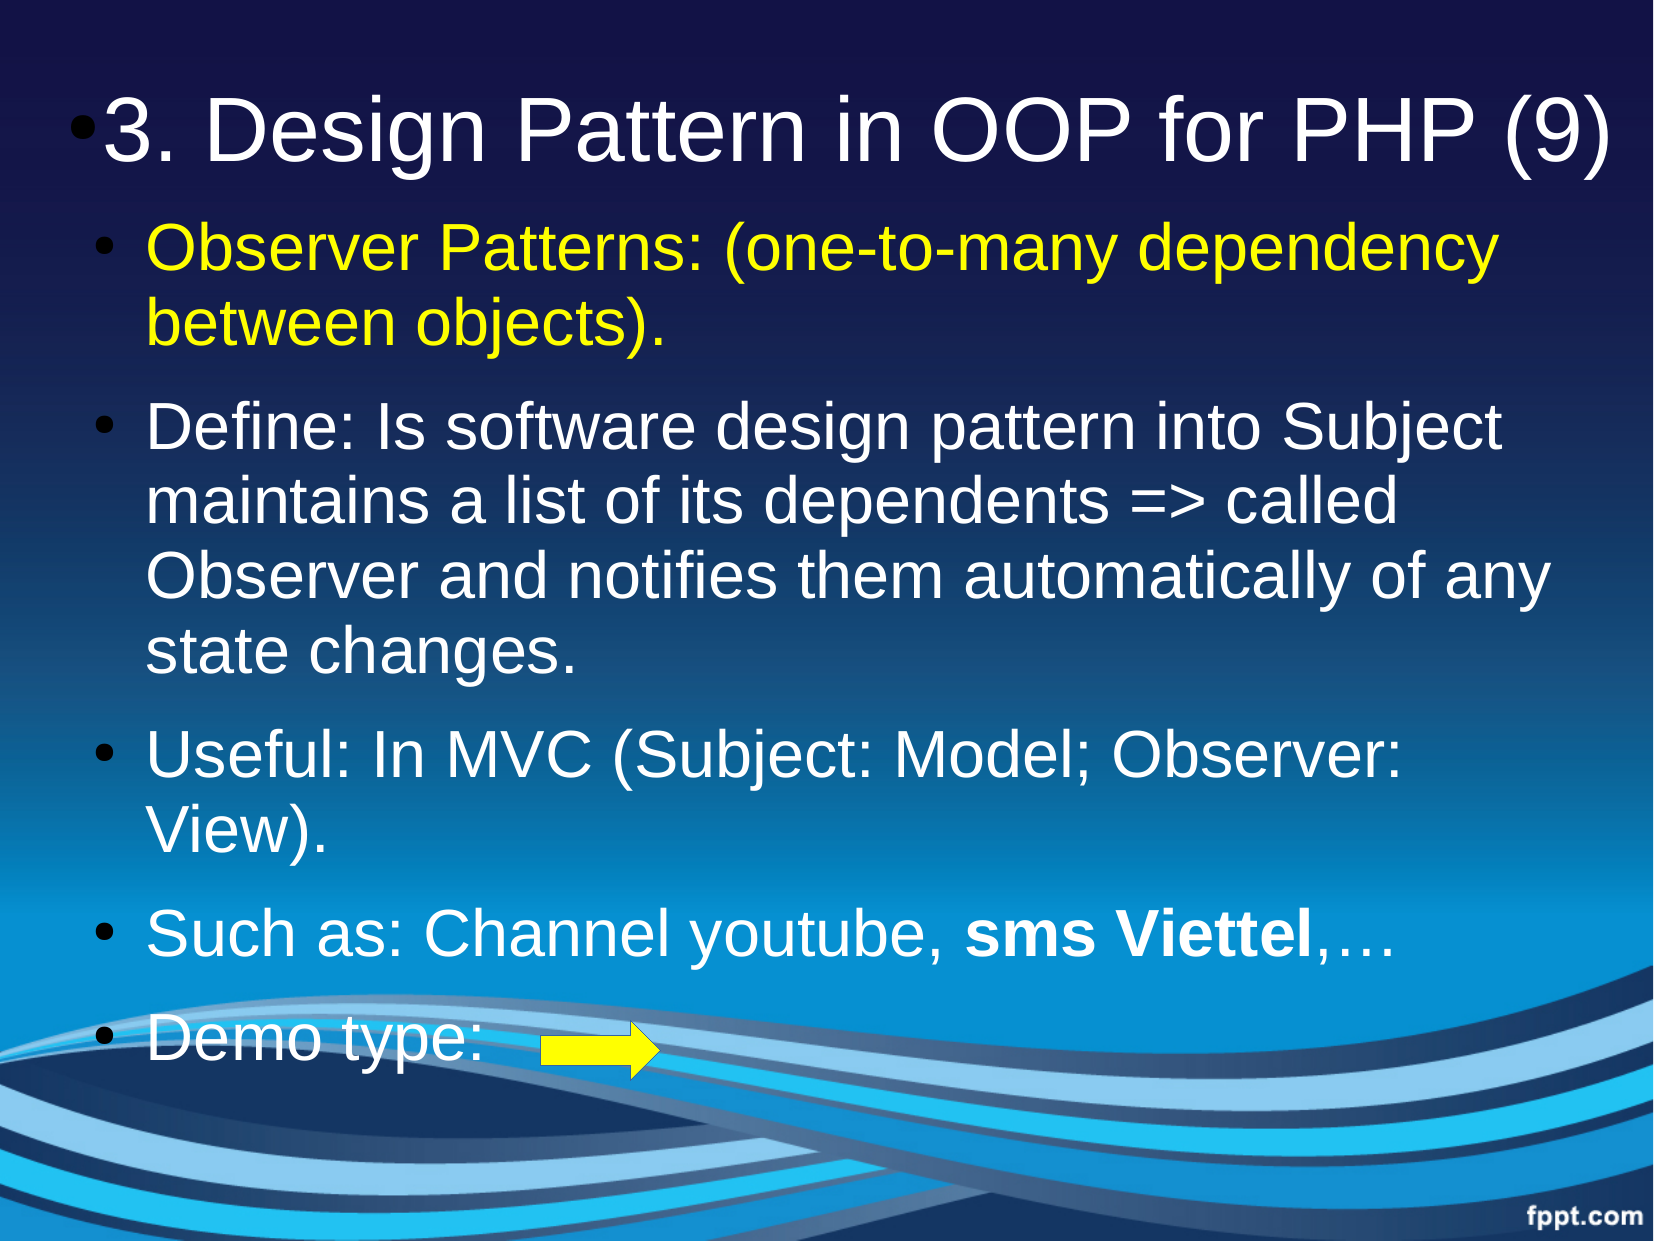

# 3. Design Pattern in OOP for PHP (9)
Observer Patterns: (one-to-many dependency between objects).
Define: Is software design pattern into Subject maintains a list of its dependents => called Observer and notifies them automatically of any state changes.
Useful: In MVC (Subject: Model; Observer: View).
Such as: Channel youtube, sms Viettel,…
Demo type: